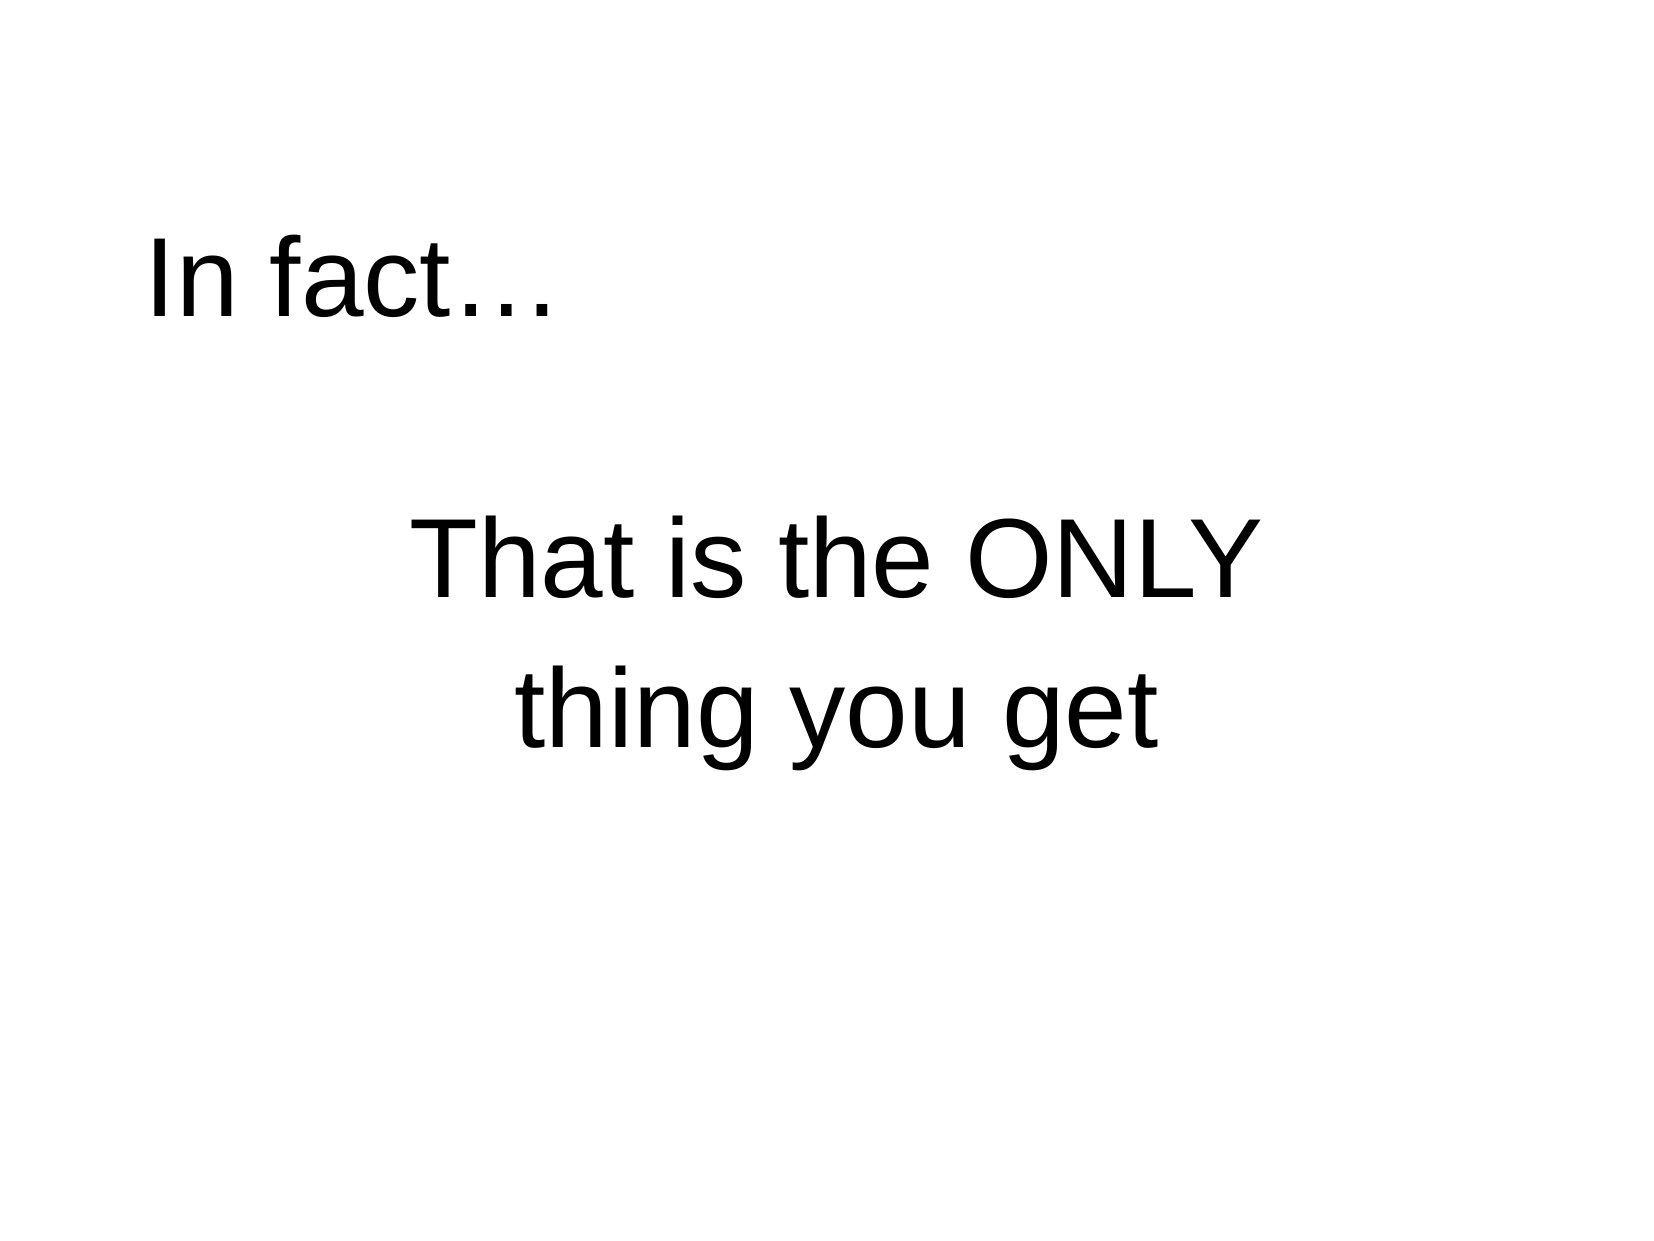

# In fact…
That is the ONLY
thing you get